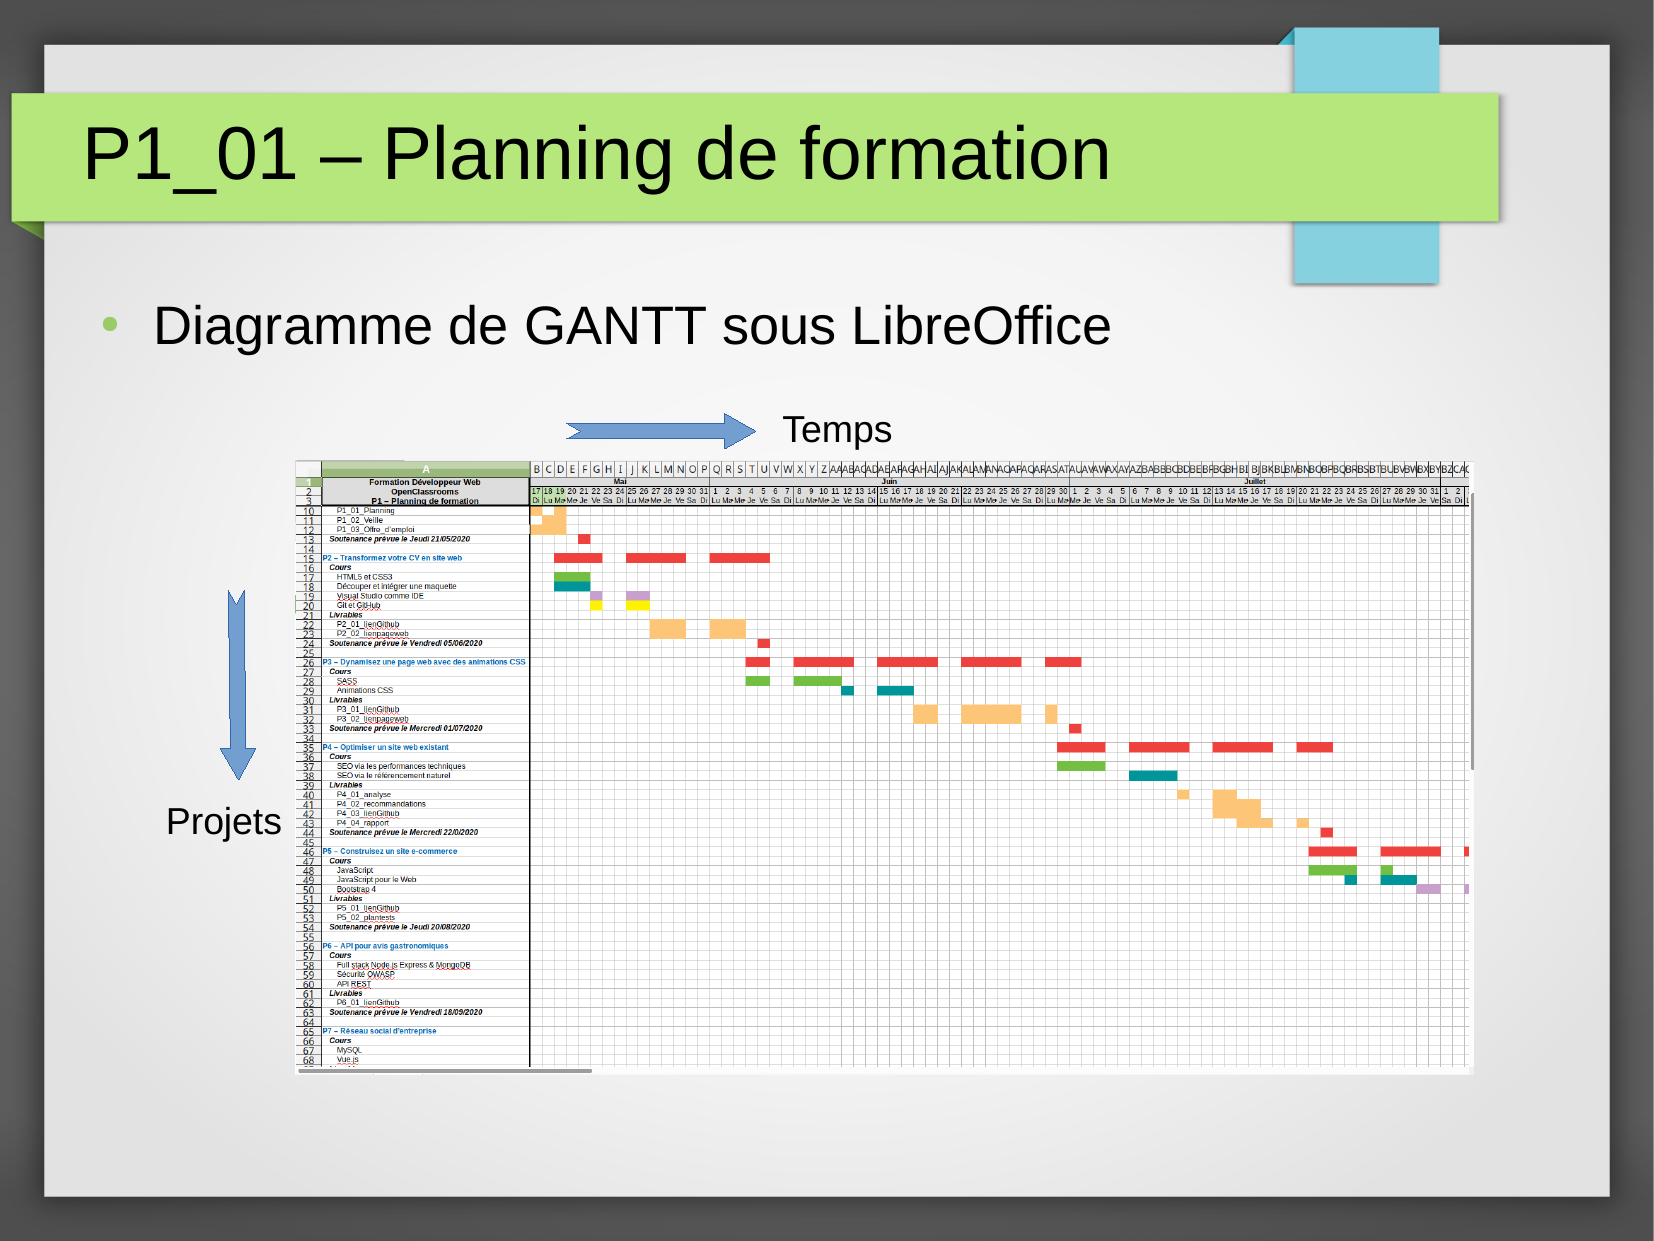

# P1_01 – Planning de formation
Diagramme de GANTT sous LibreOffice
Temps
Projets